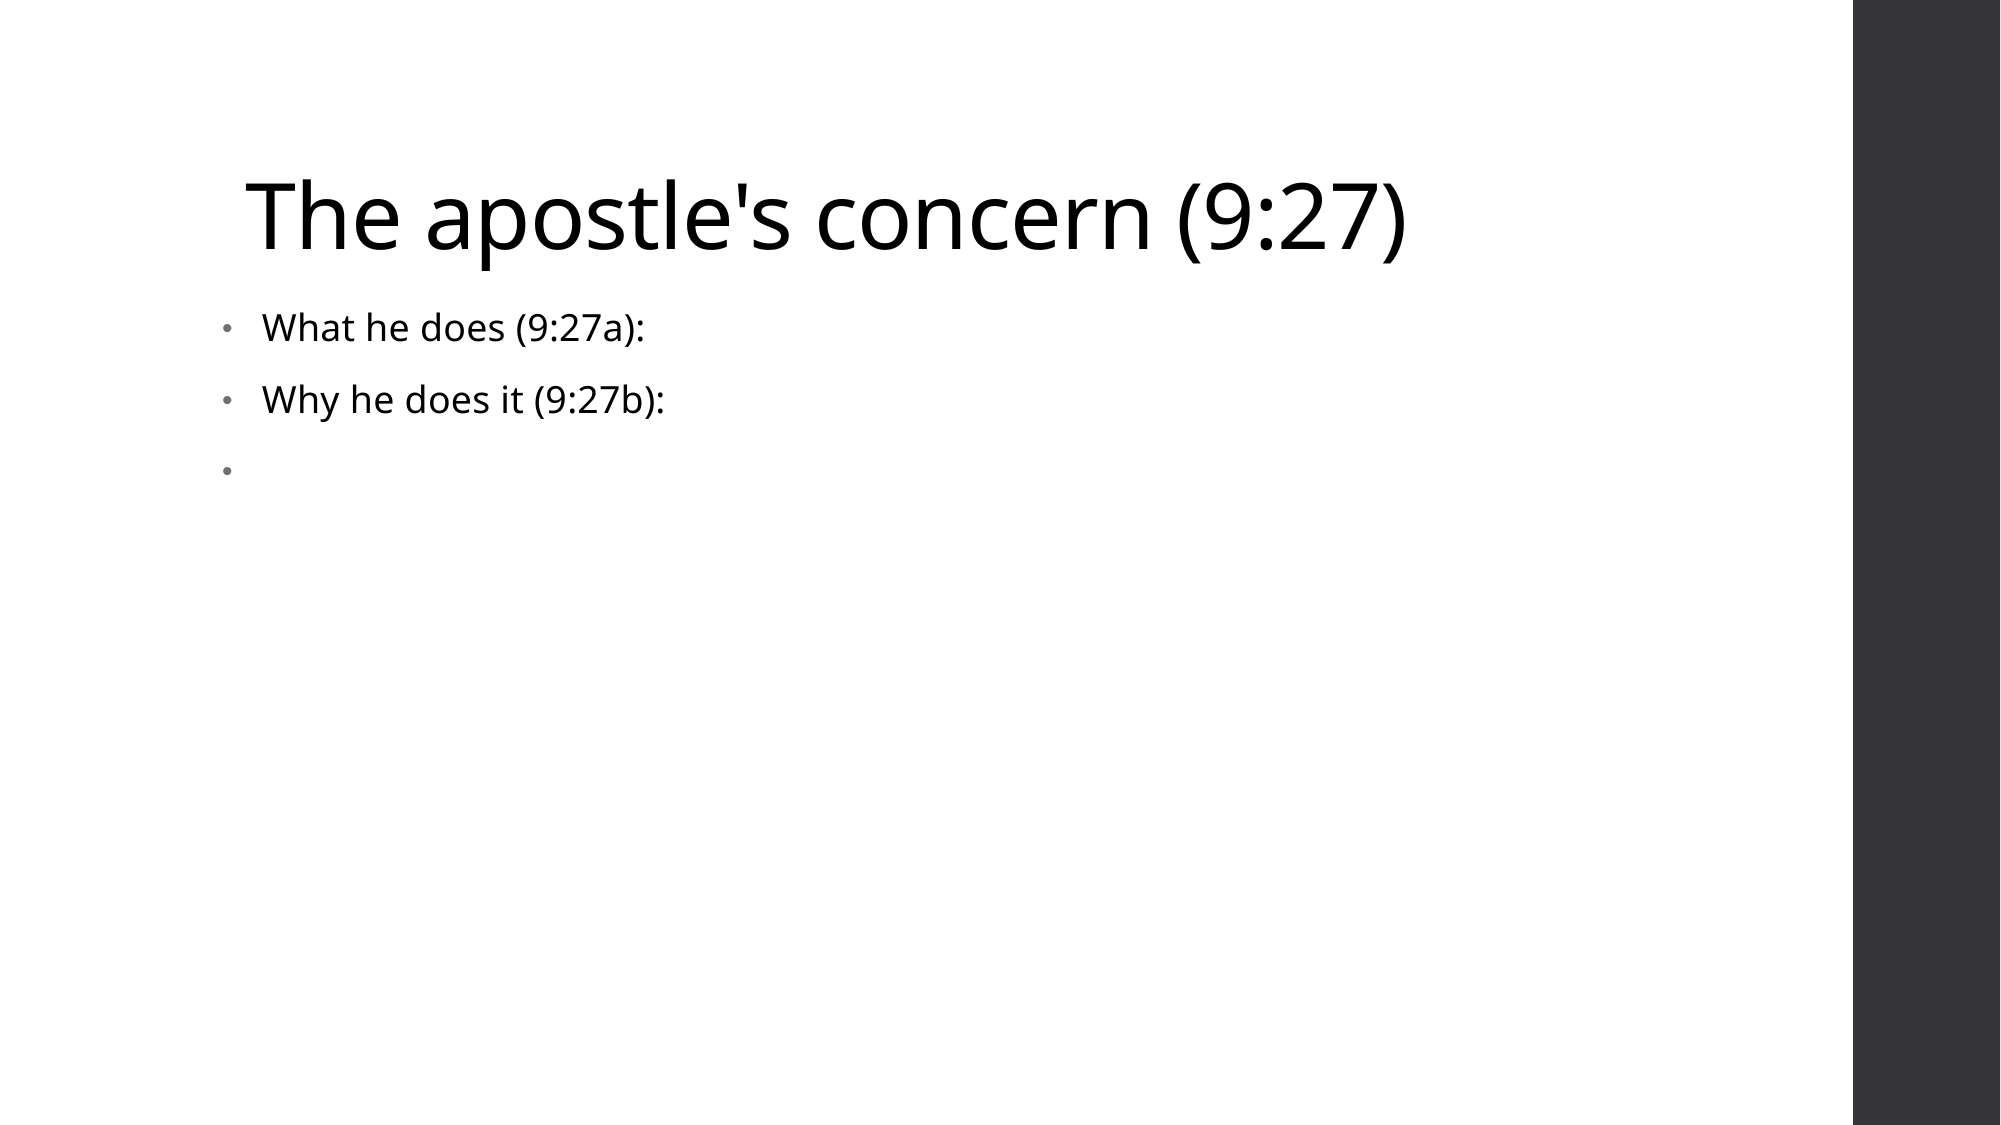

# The apostle's concern (9:27)
 What he does (9:27a):
 Why he does it (9:27b):